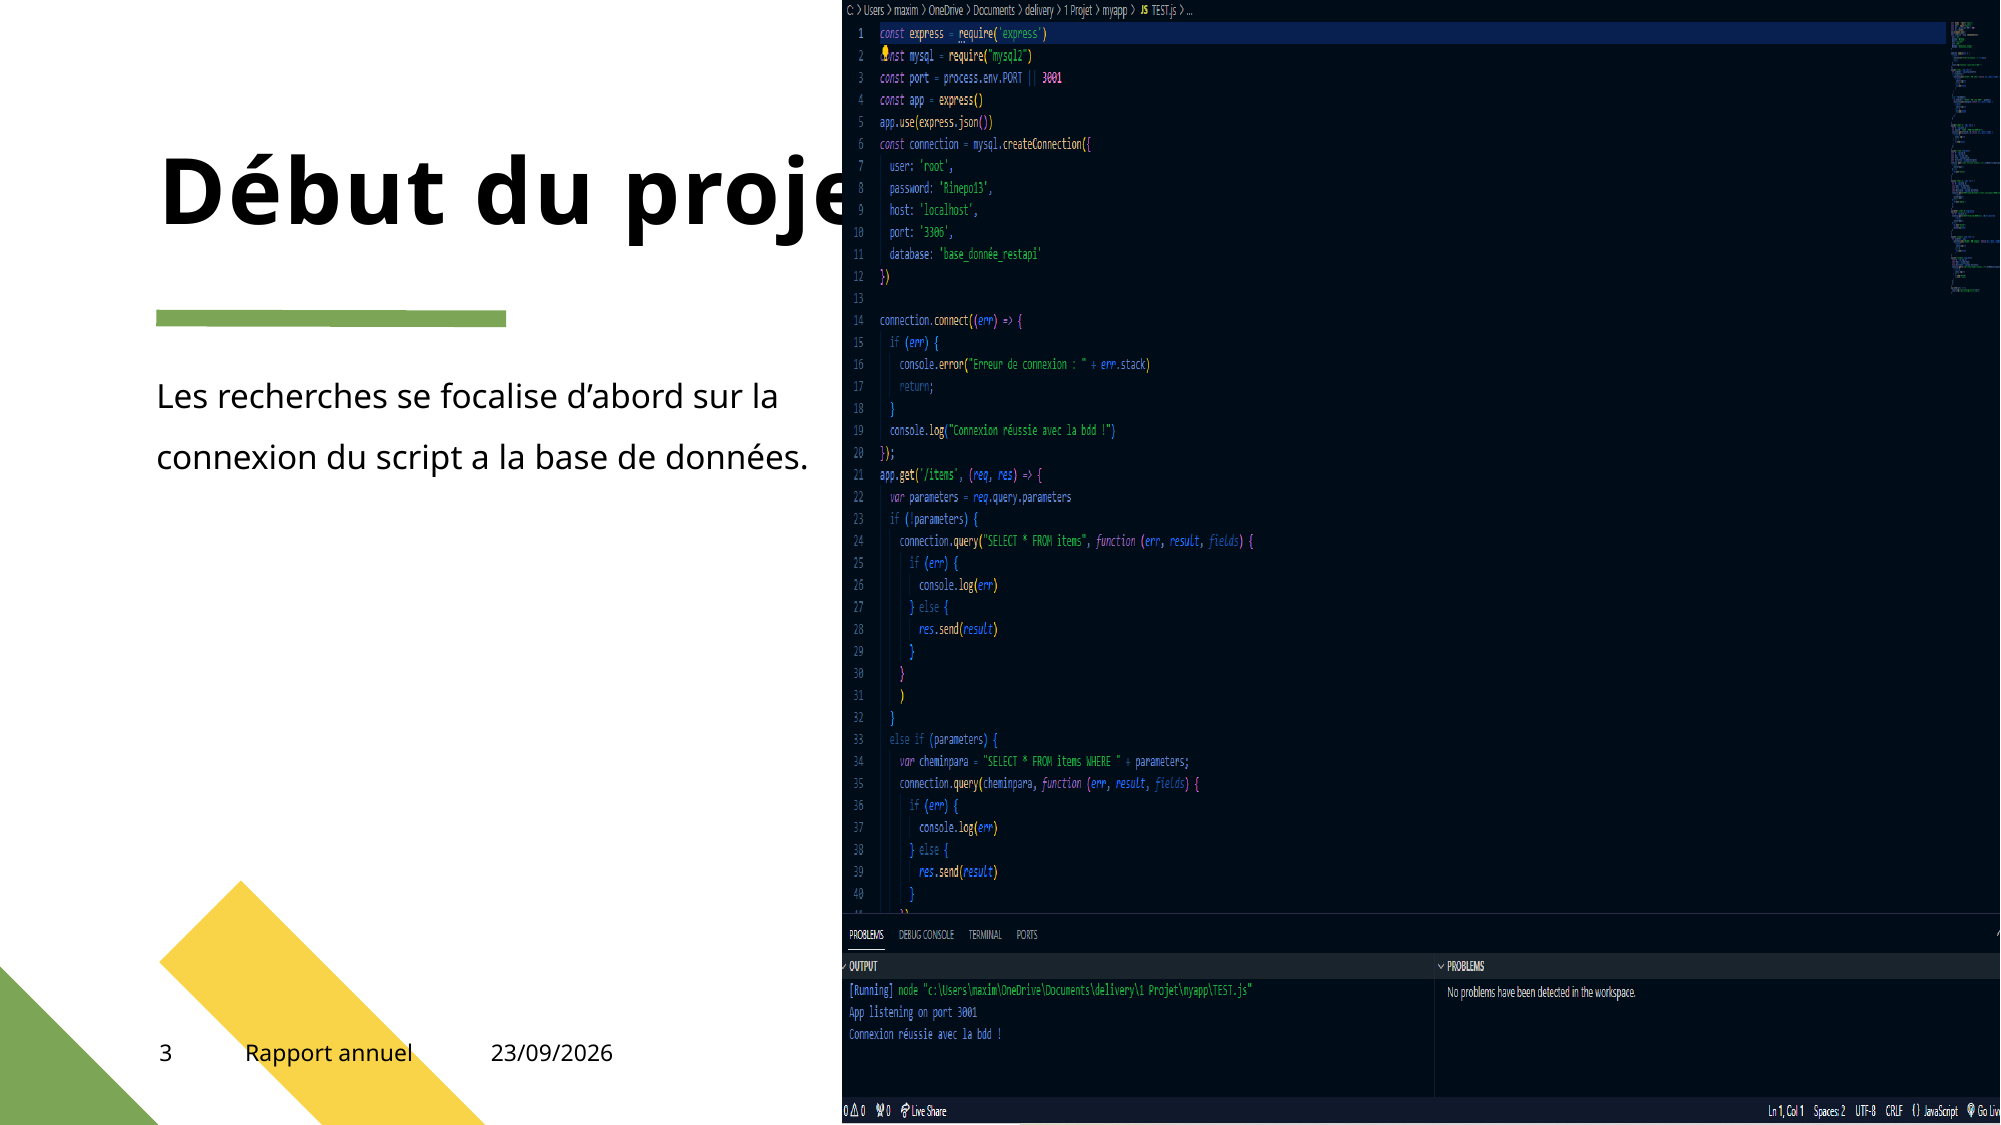

# Début du projet
Les recherches se focalise d’abord sur la
connexion du script a la base de données.
Rapport annuel